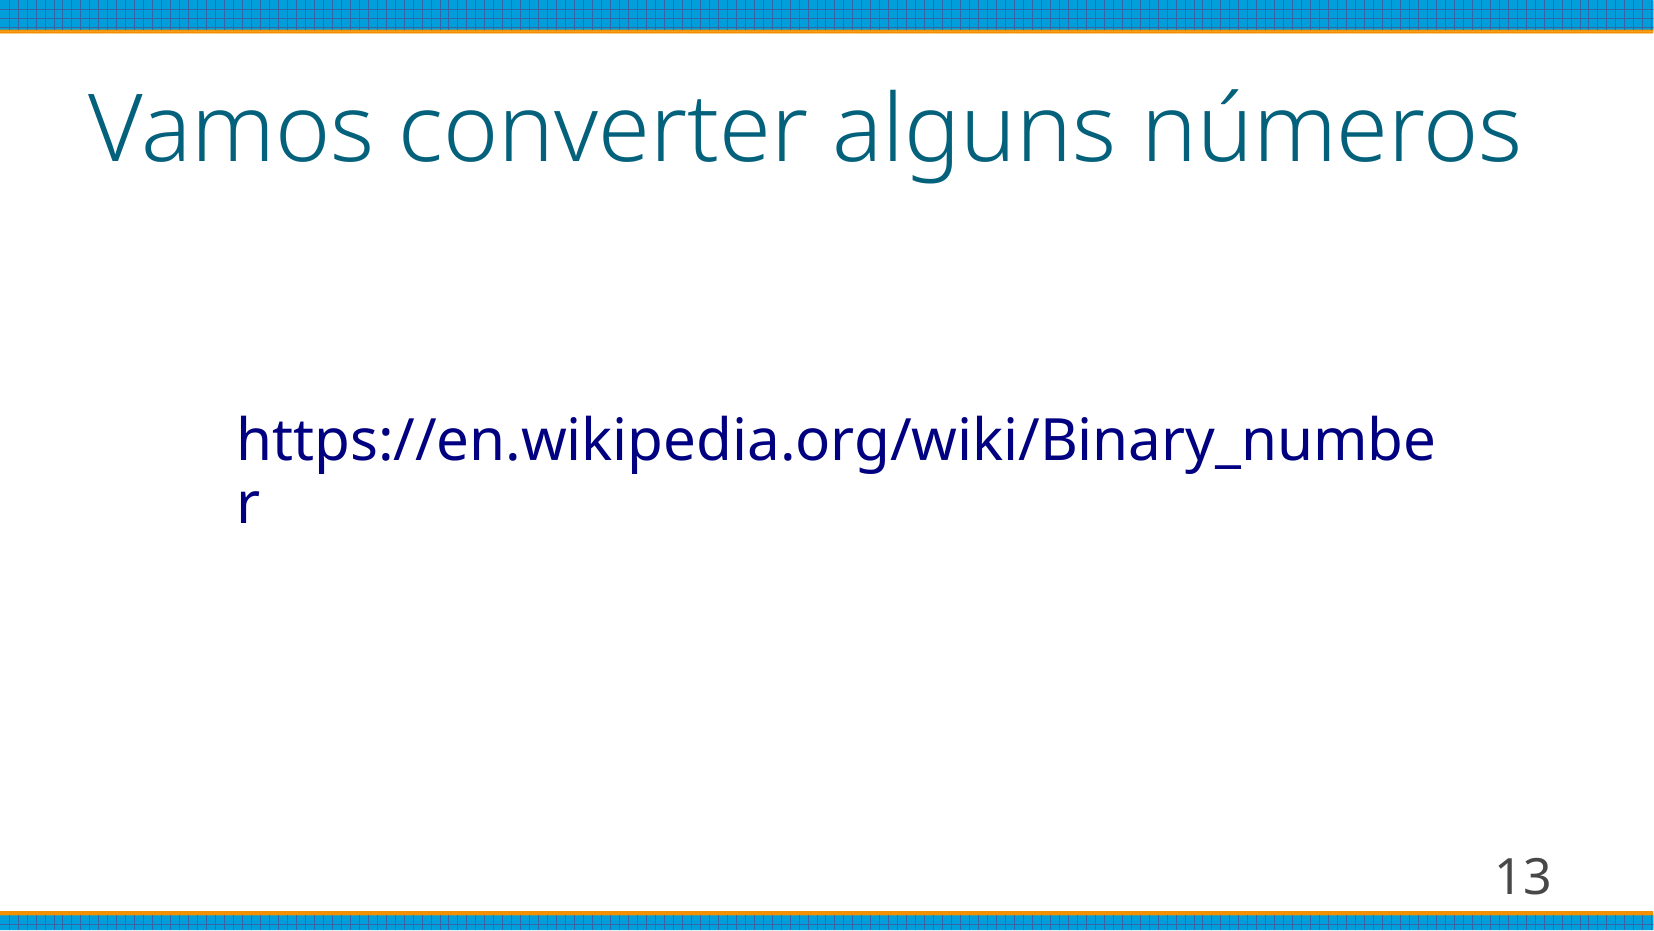

# Vamos converter alguns números
https://en.wikipedia.org/wiki/Binary_number
13